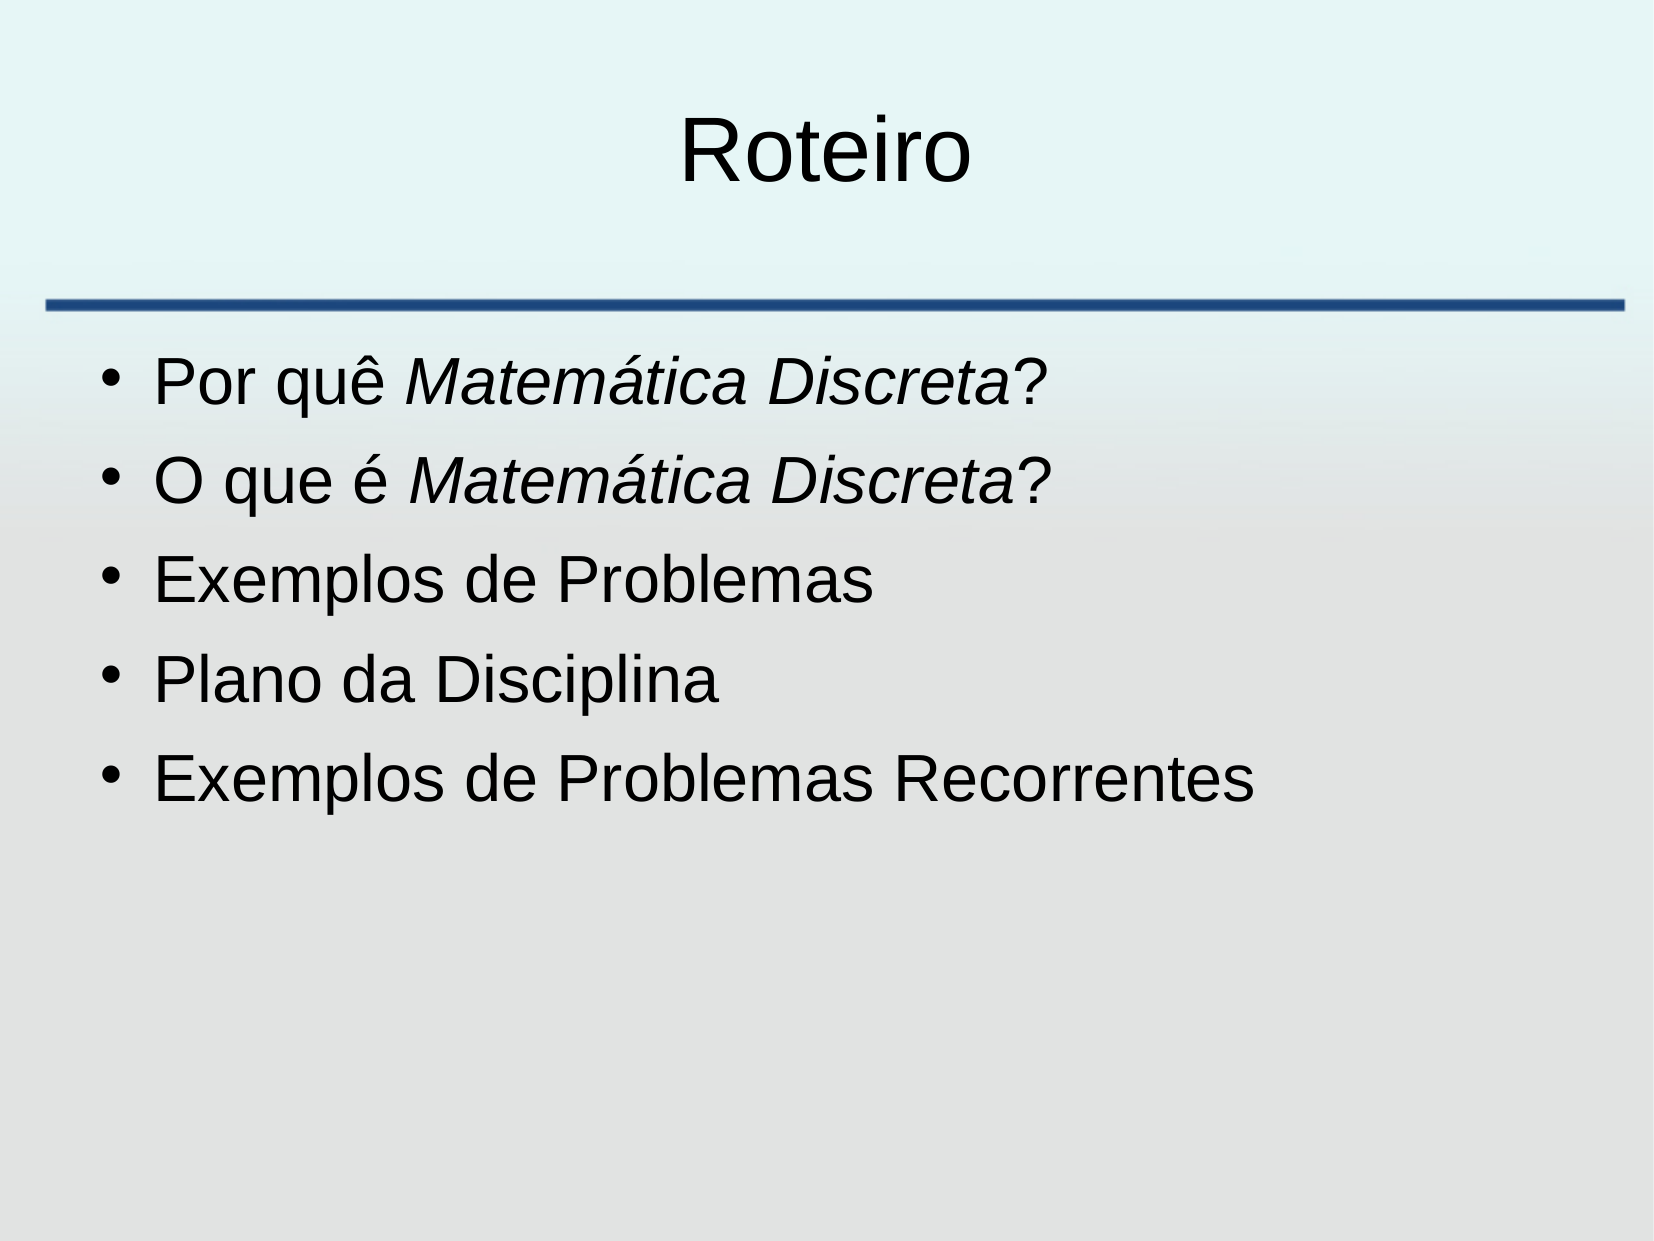

# Roteiro
Por quê Matemática Discreta?
O que é Matemática Discreta?
Exemplos de Problemas
Plano da Disciplina
Exemplos de Problemas Recorrentes